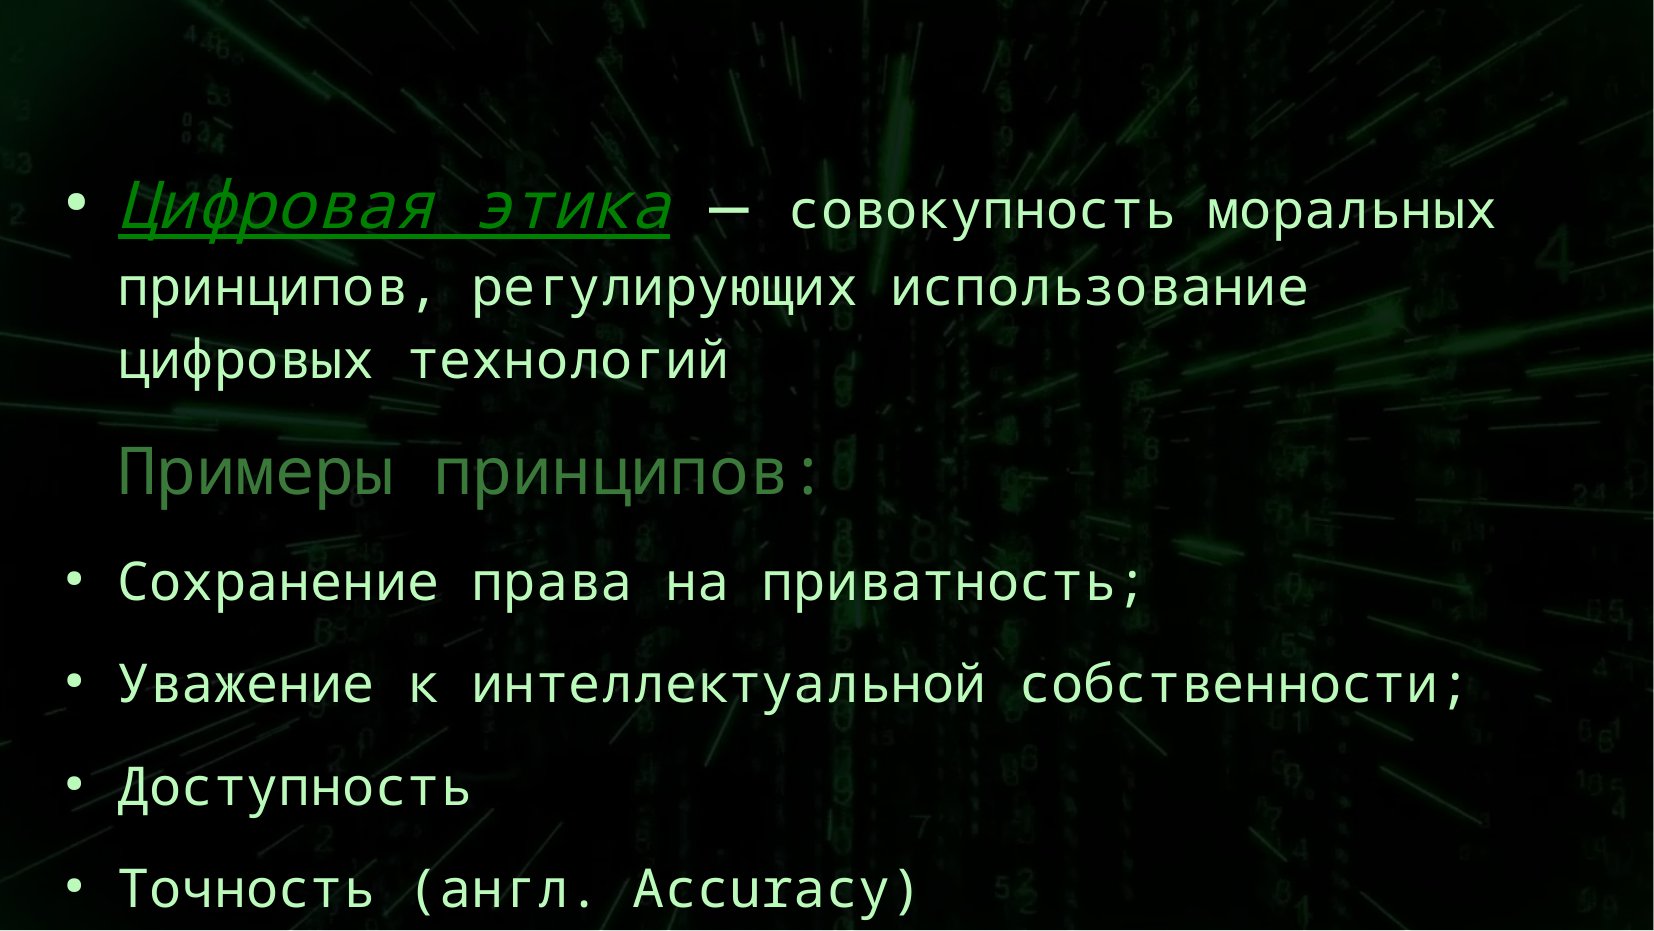

# Цифровая этика — совокупность моральных принципов, регулирующих использование цифровых технологий
Примеры принципов:
Сохранение права на приватность;
Уважение к интеллектуальной собственности;
Доступность
Точность (англ. Accuracy)